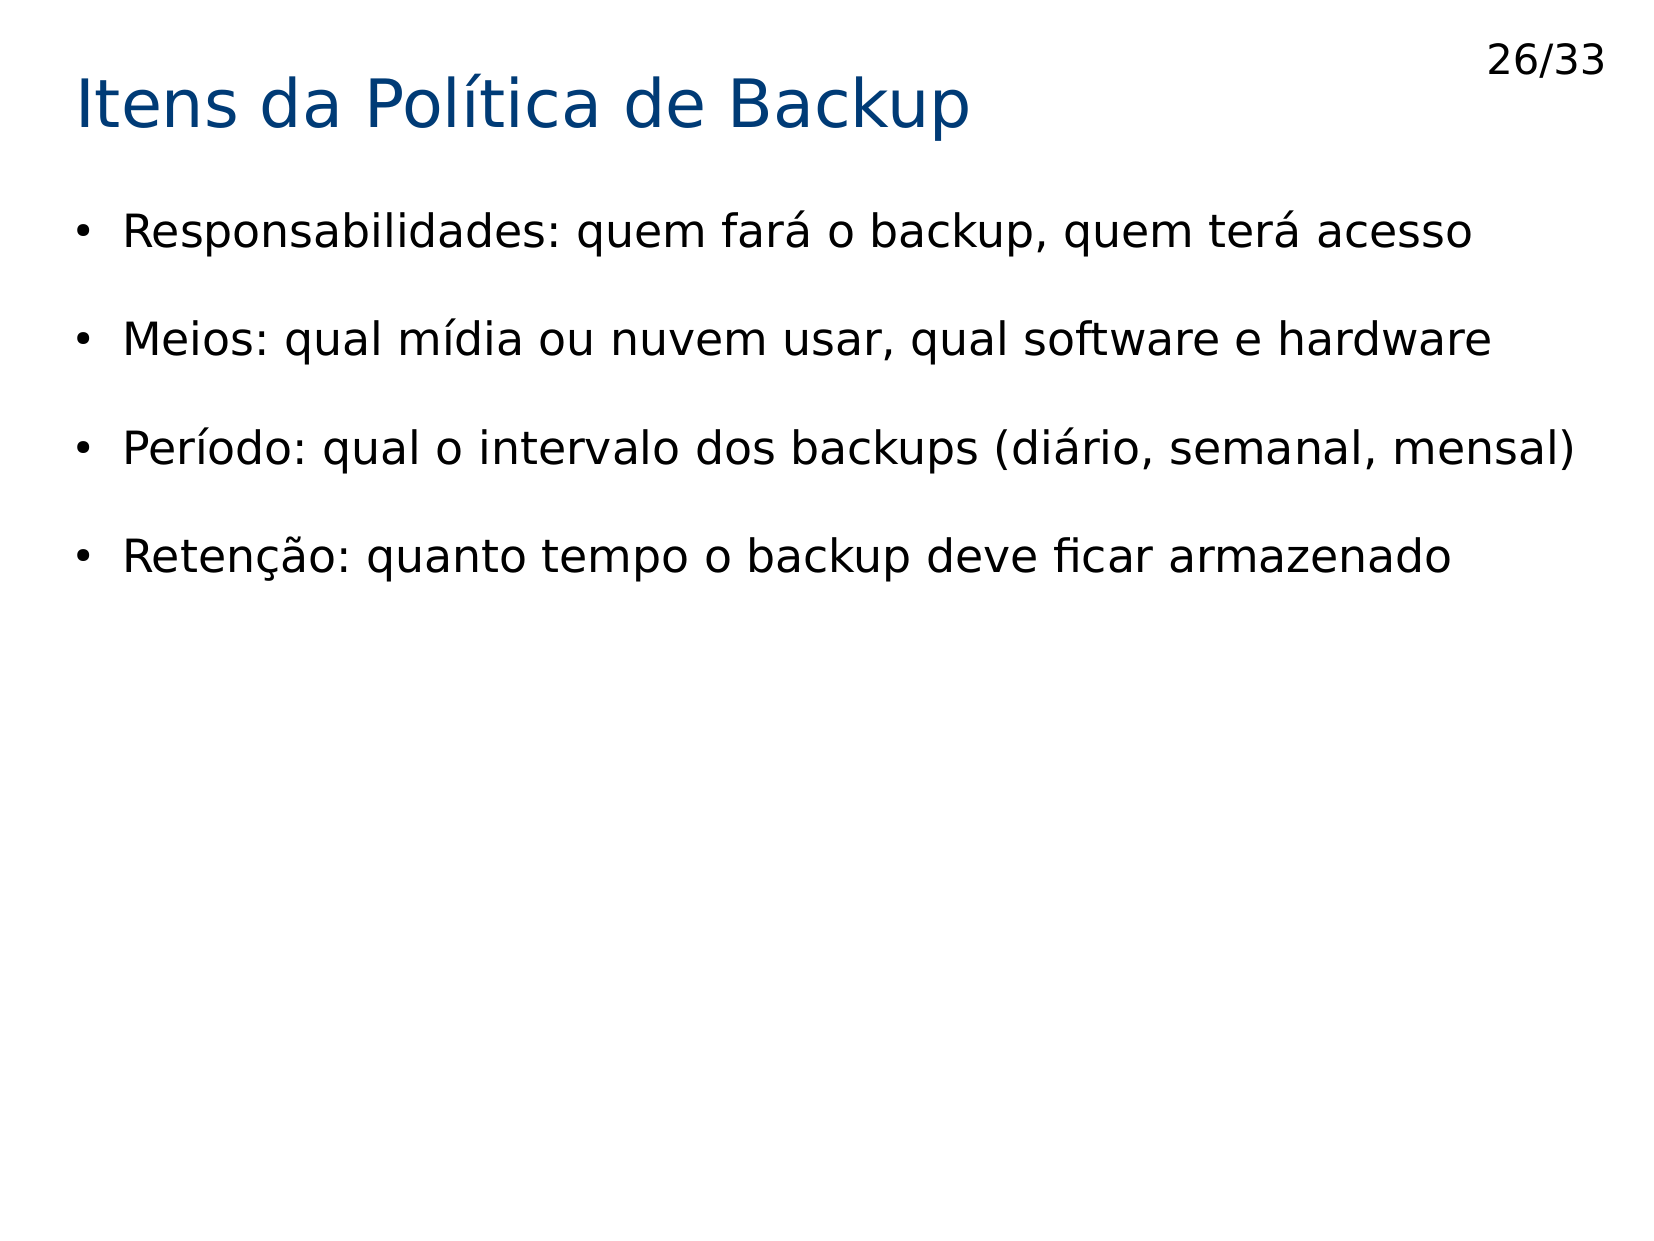

# Itens da Política de Backup
26
Responsabilidades: quem fará o backup, quem terá acesso
Meios: qual mídia ou nuvem usar, qual software e hardware
Período: qual o intervalo dos backups (diário, semanal, mensal)
Retenção: quanto tempo o backup deve ficar armazenado